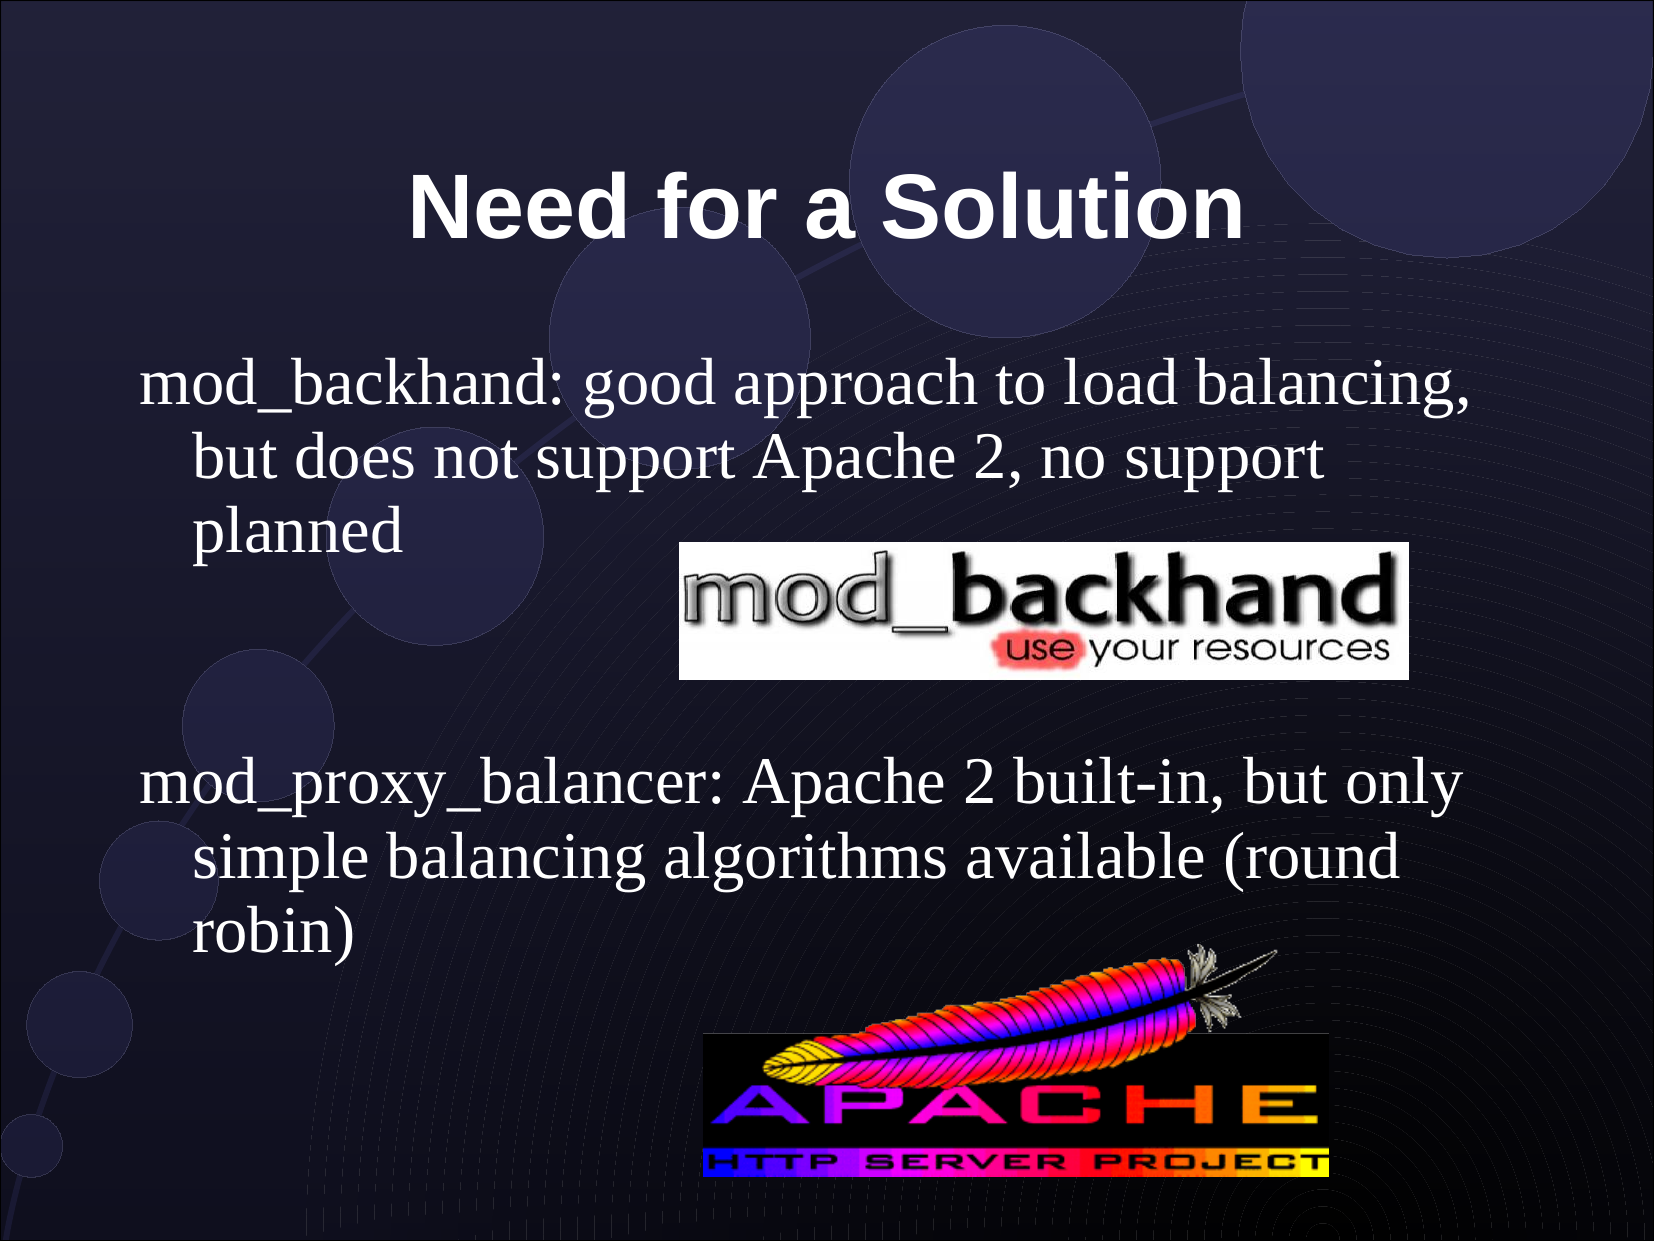

# Need for a Solution
mod_backhand: good approach to load balancing, but does not support Apache 2, no support planned
mod_proxy_balancer: Apache 2 built-in, but only simple balancing algorithms available (round robin)